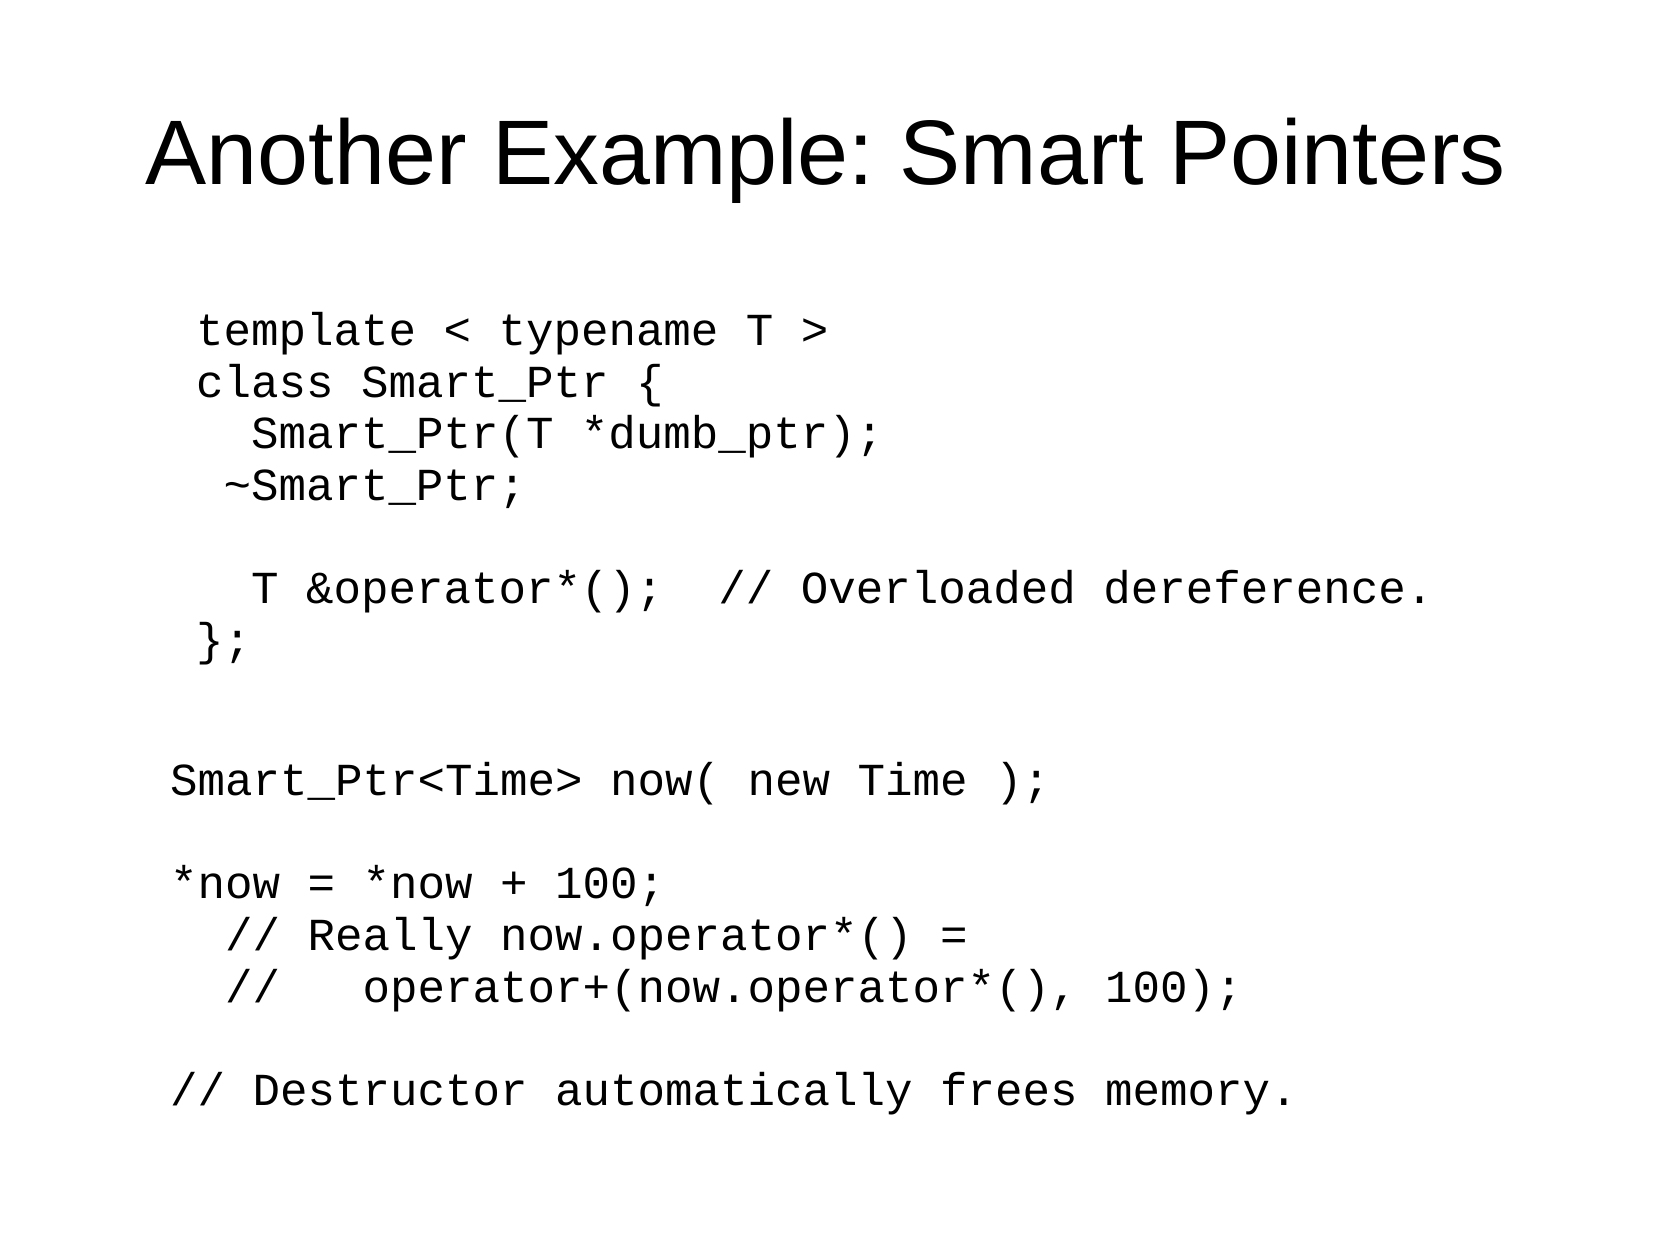

# Another Example: Smart Pointers
template < typename T >
class Smart_Ptr {
 Smart_Ptr(T *dumb_ptr);
 ~Smart_Ptr;
 T &operator*(); // Overloaded dereference.
};
Smart_Ptr<Time> now( new Time );
*now = *now + 100;
 // Really now.operator*() =
 // operator+(now.operator*(), 100);
// Destructor automatically frees memory.